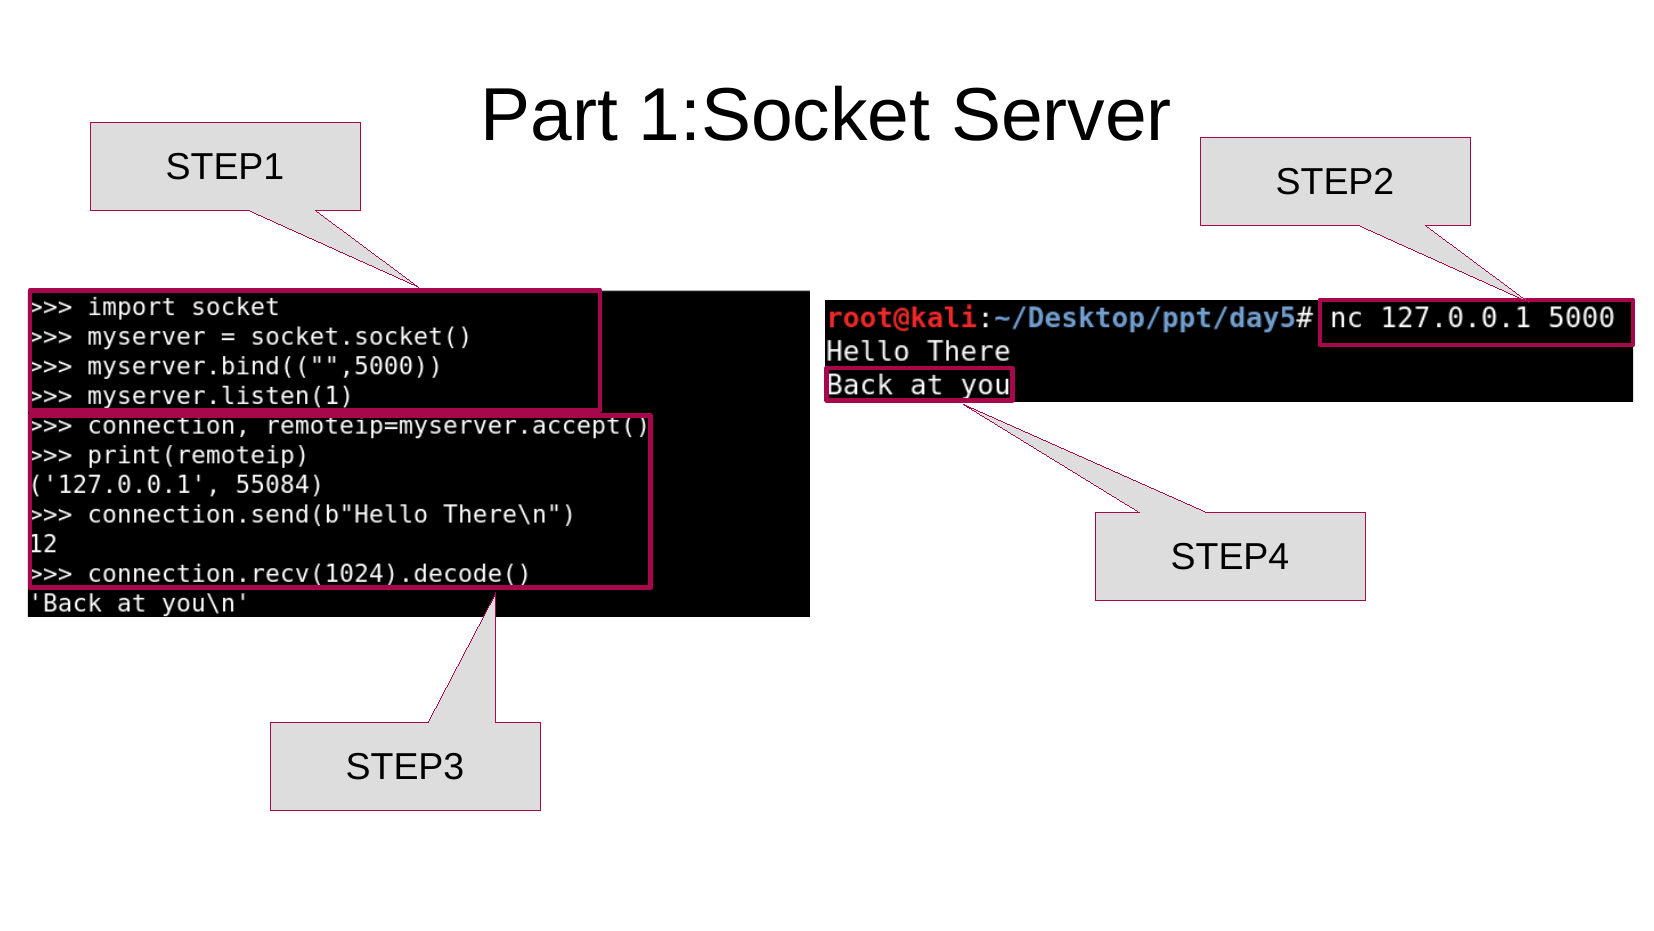

# Part 1:Socket Server
STEP1
STEP2
STEP4
STEP3